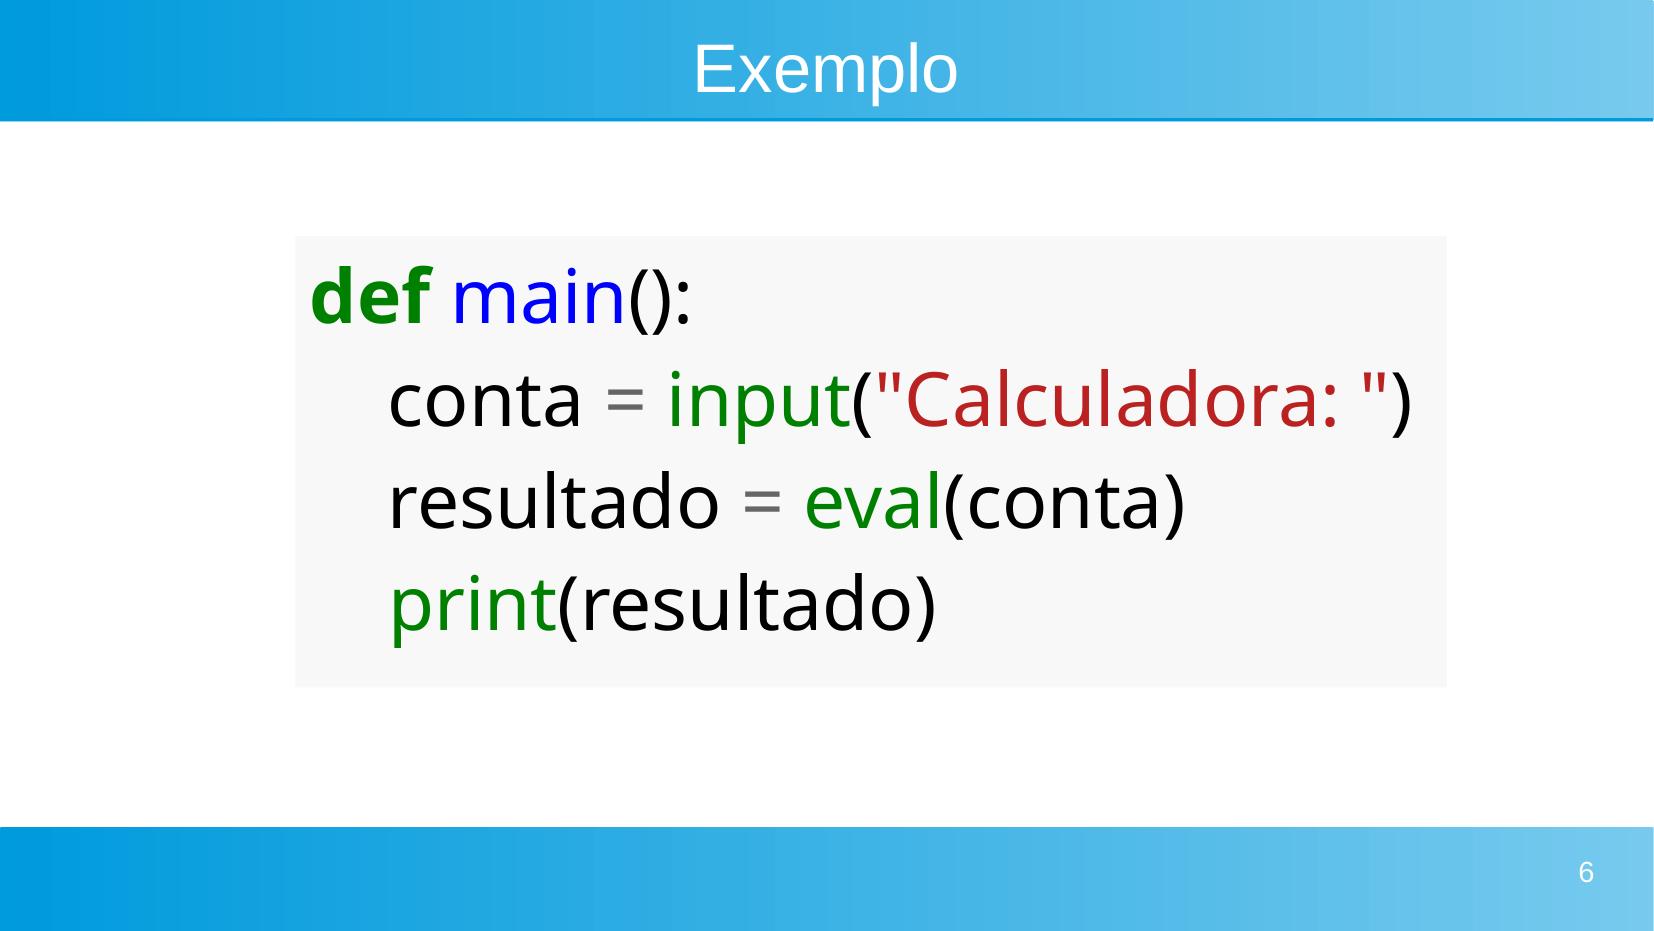

# Exemplo
def main():
 conta = input("Calculadora: ")
 resultado = eval(conta)
 print(resultado)
6